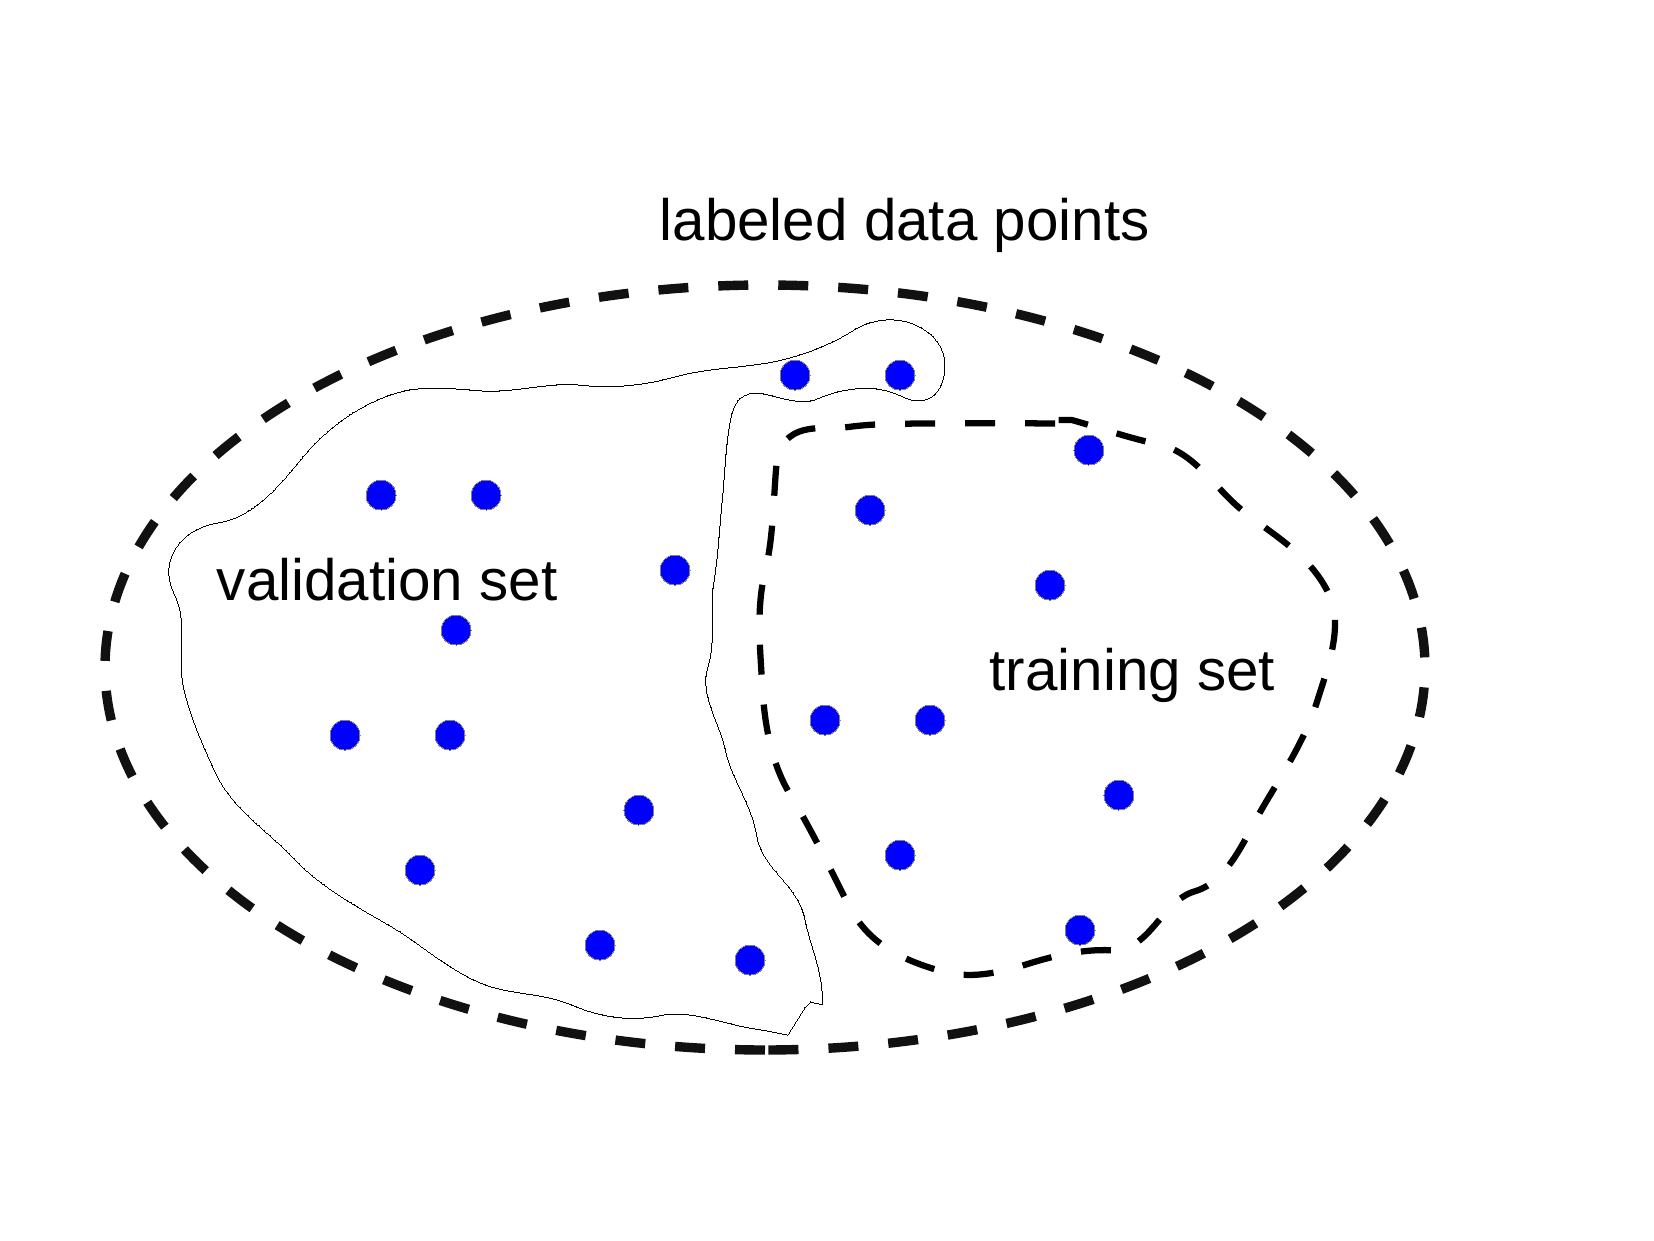

labeled data points
validation set
training set